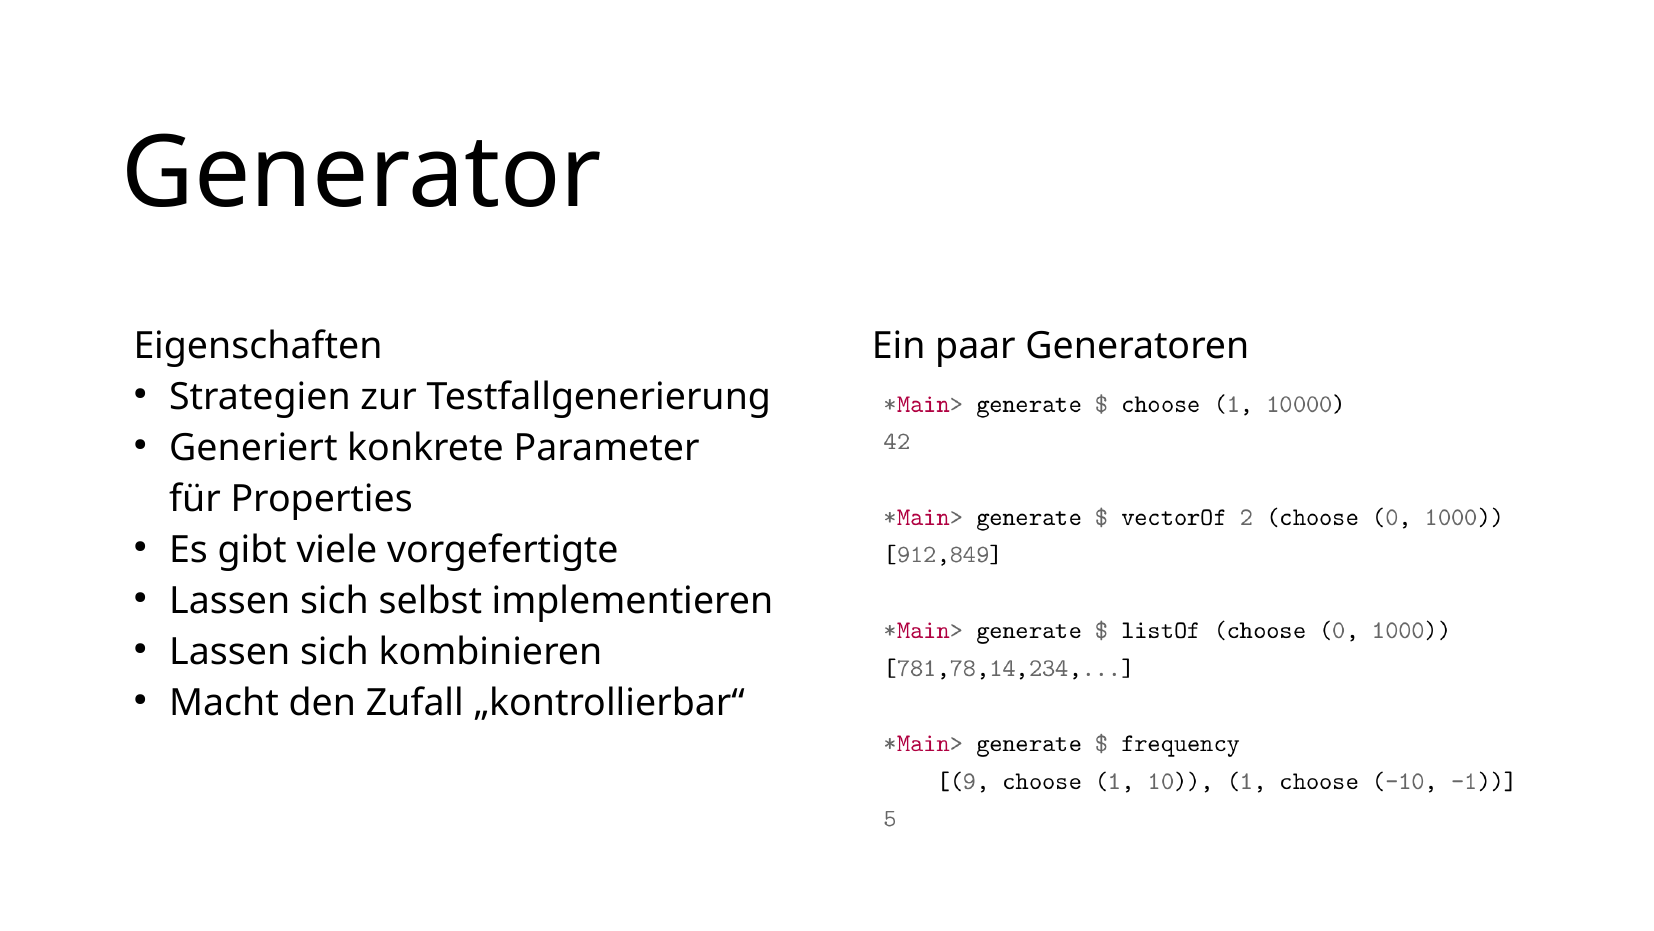

Generator
Eigenschaften							Ein paar Generatoren
Strategien zur Testfallgenerierung
Generiert konkrete Parameter
für Properties
Es gibt viele vorgefertigte
Lassen sich selbst implementieren
Lassen sich kombinieren
Macht den Zufall „kontrollierbar“